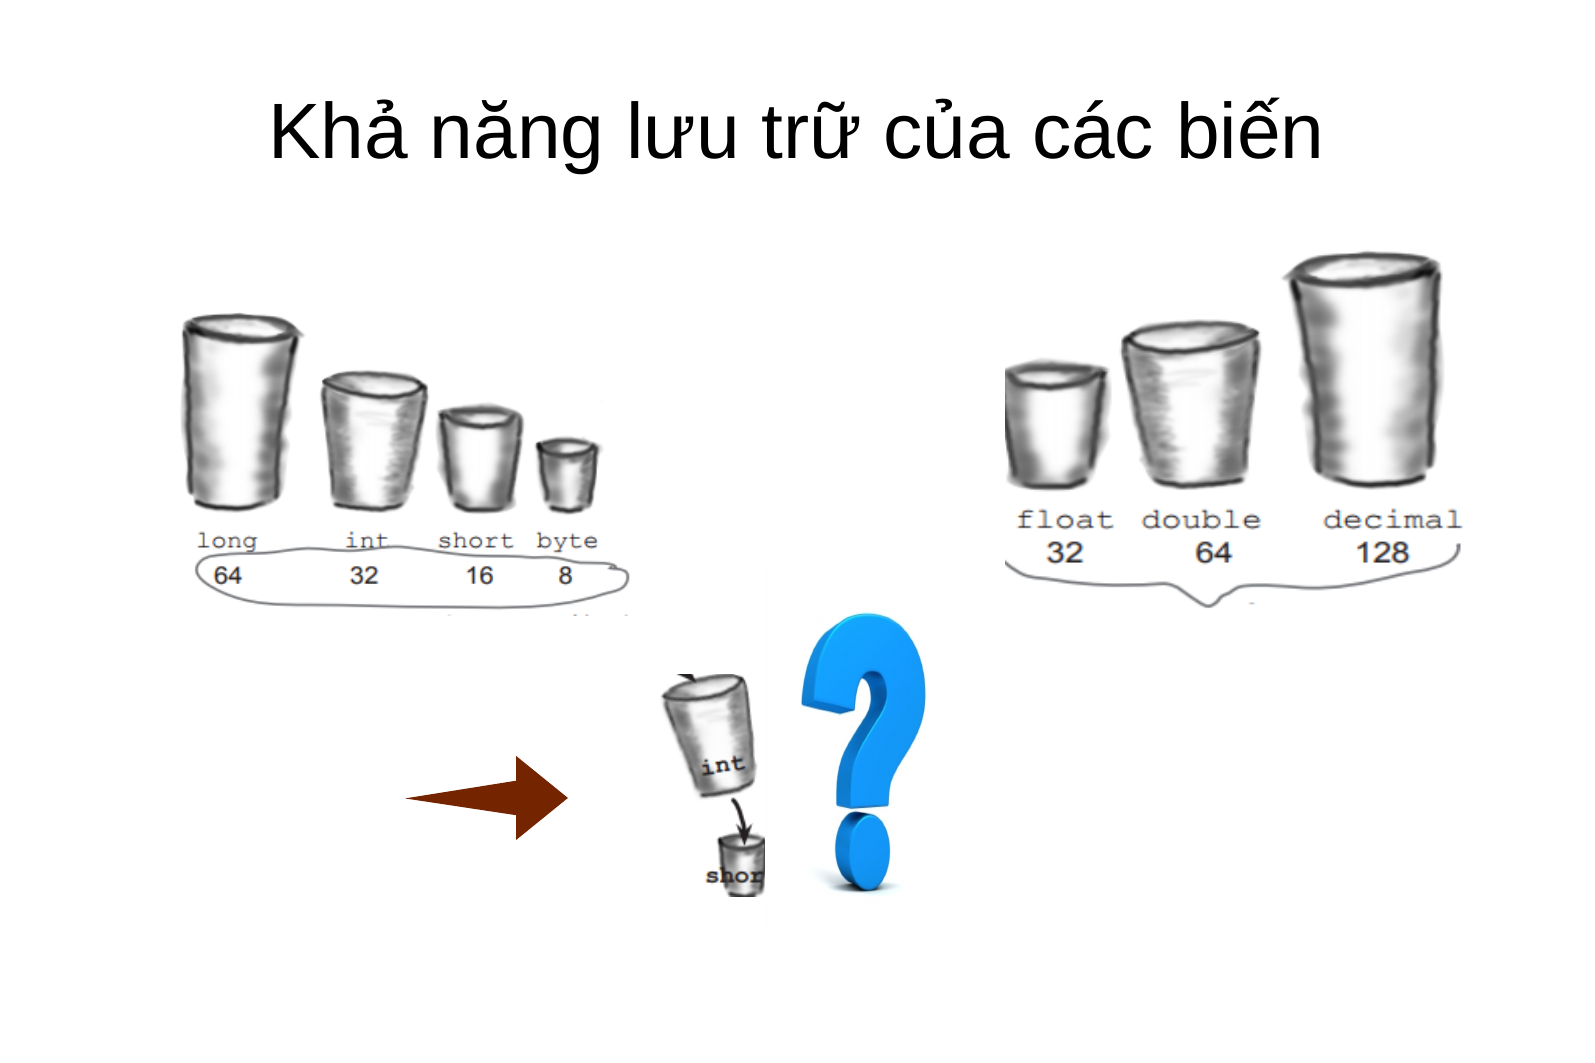

# Khả năng lưu trữ của các biến